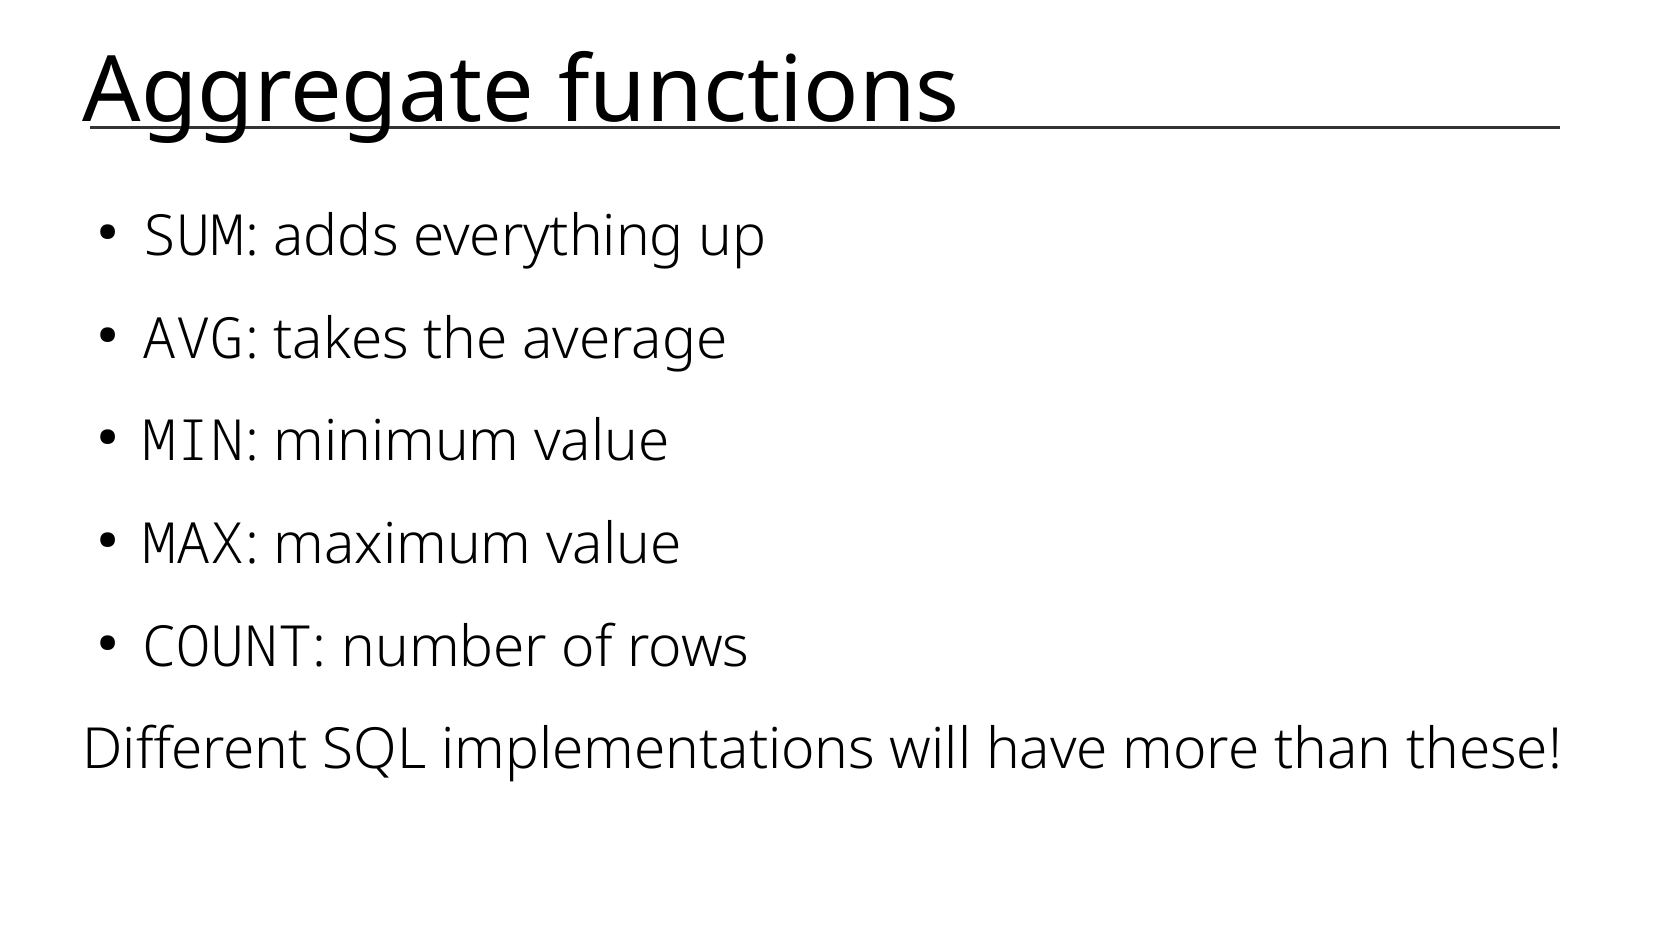

# Aggregate functions
SUM: adds everything up
AVG: takes the average
MIN: minimum value
MAX: maximum value
COUNT: number of rows
Different SQL implementations will have more than these!